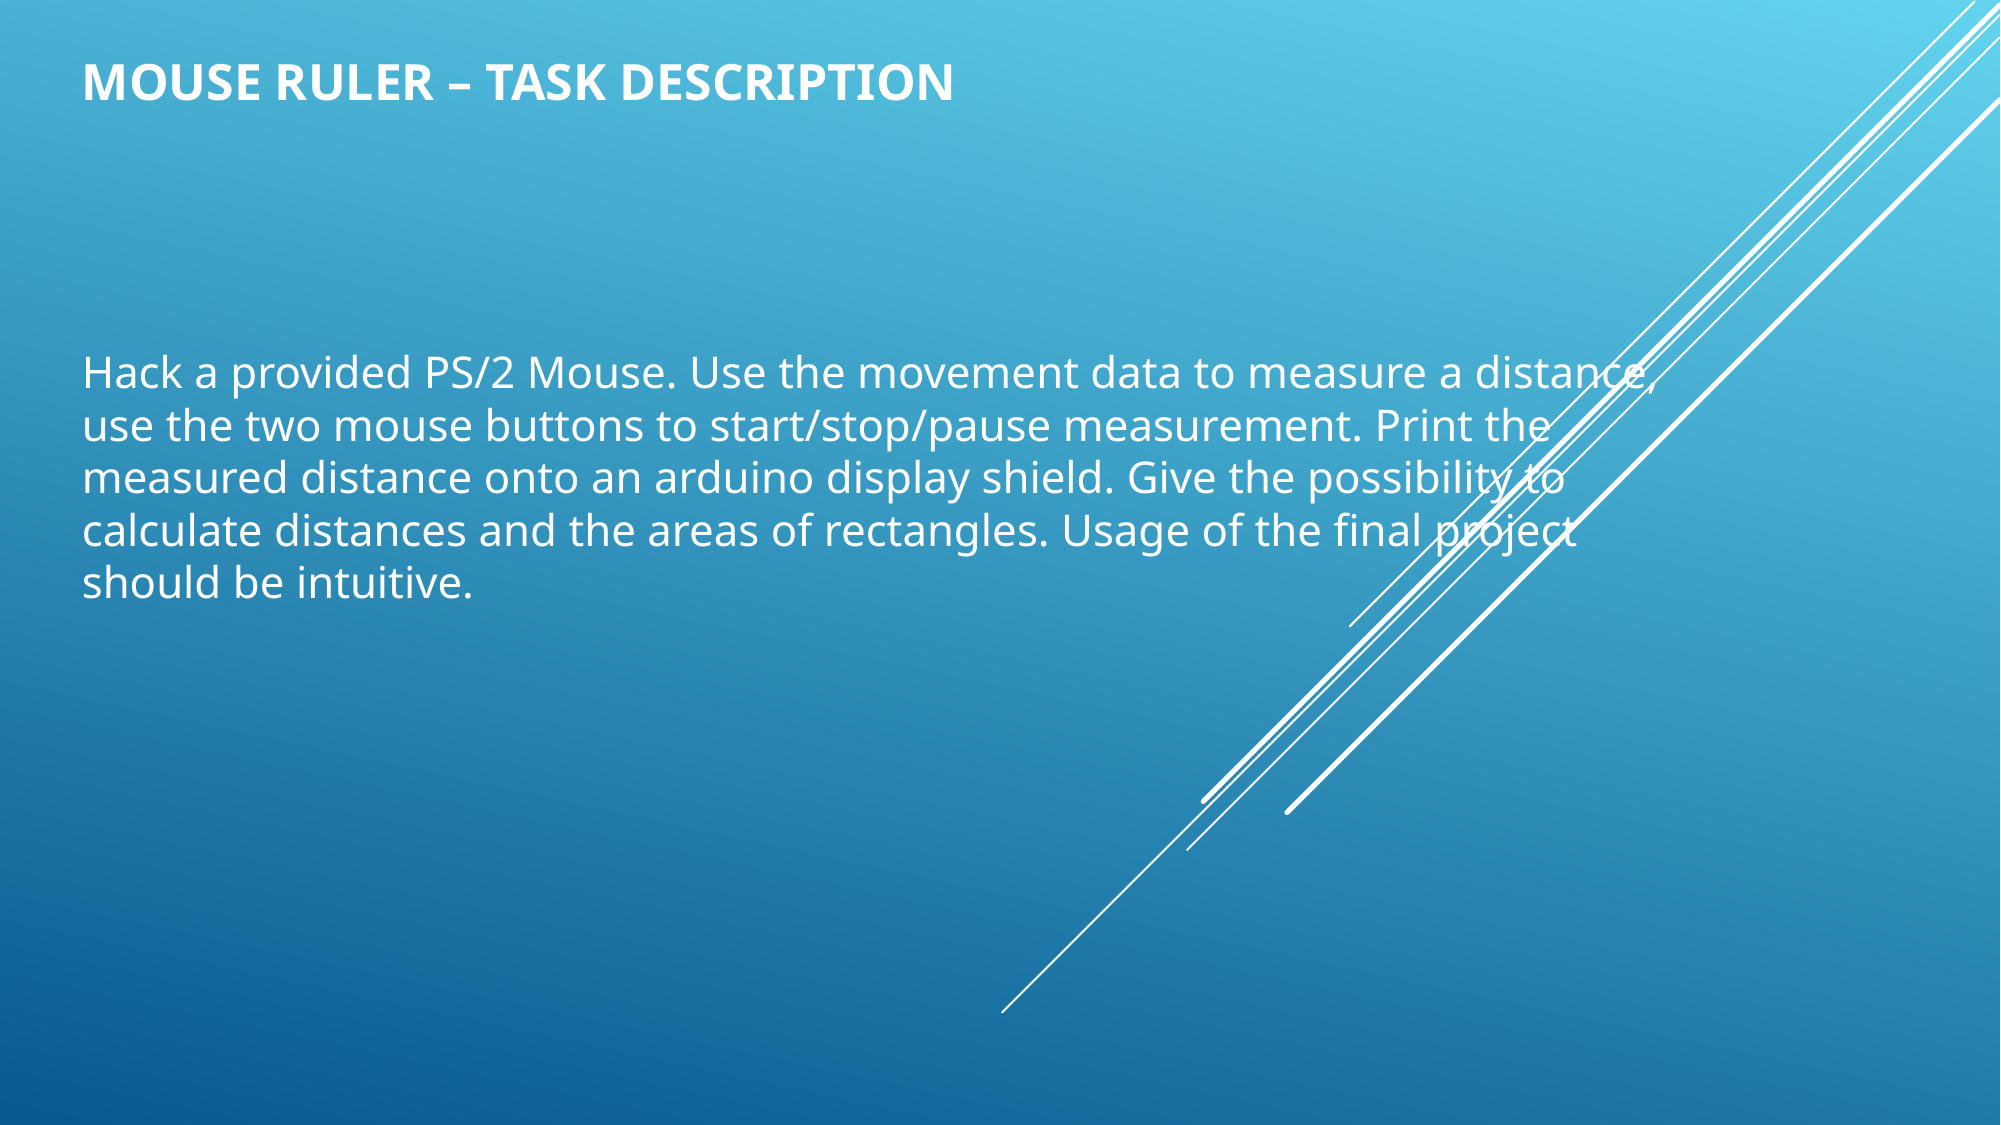

# Mouse Ruler – task description
Hack a provided PS/2 Mouse. Use the movement data to measure a distance, use the two mouse buttons to start/stop/pause measurement. Print the measured distance onto an arduino display shield. Give the possibility to calculate distances and the areas of rectangles. Usage of the final project should be intuitive.